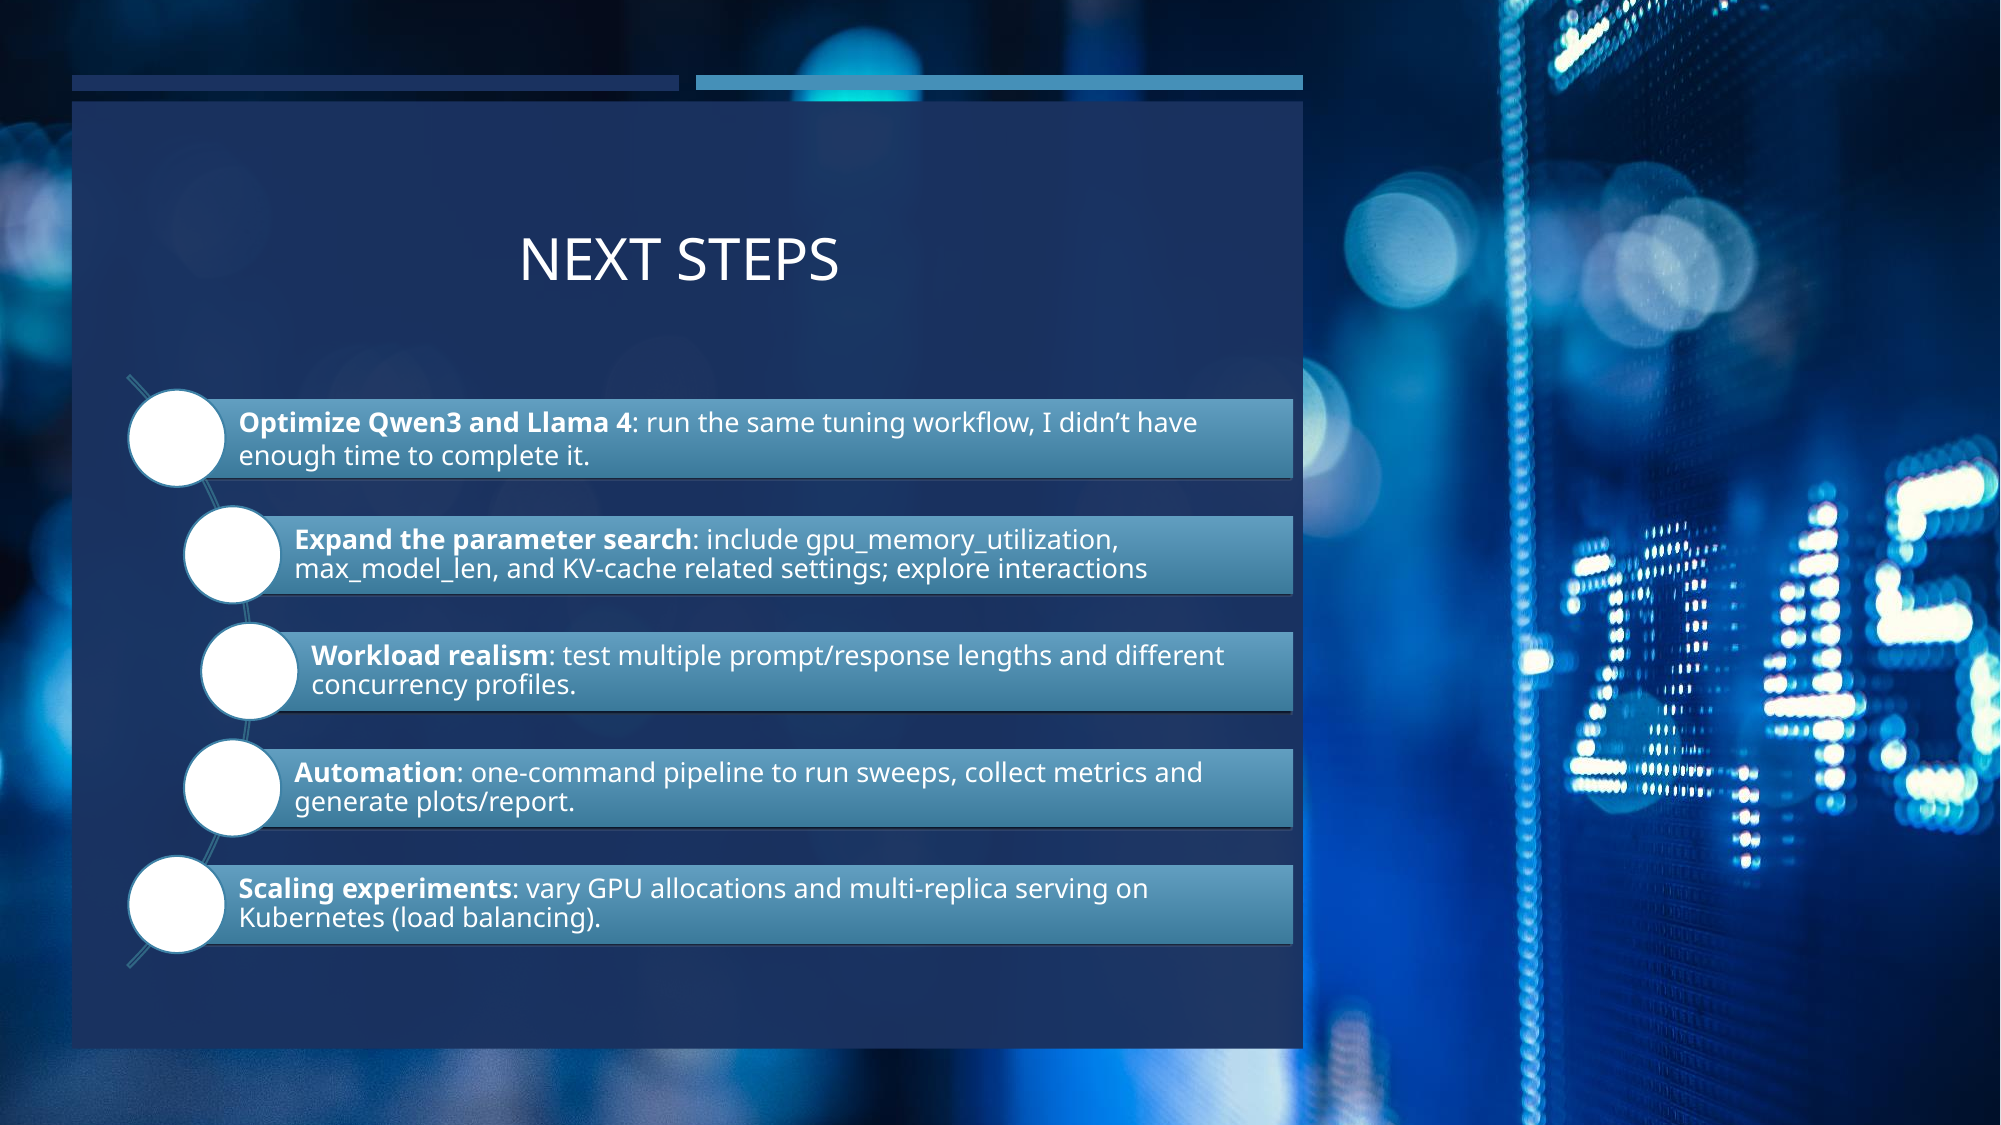

# Next Steps
Optimize Qwen3 and Llama 4: run the same tuning workflow, I didn’t have enough time to complete it.
Expand the parameter search: include gpu_memory_utilization, max_model_len, and KV-cache related settings; explore interactions
Workload realism: test multiple prompt/response lengths and different concurrency profiles.
Automation: one-command pipeline to run sweeps, collect metrics and generate plots/report.
Scaling experiments: vary GPU allocations and multi-replica serving on Kubernetes (load balancing).